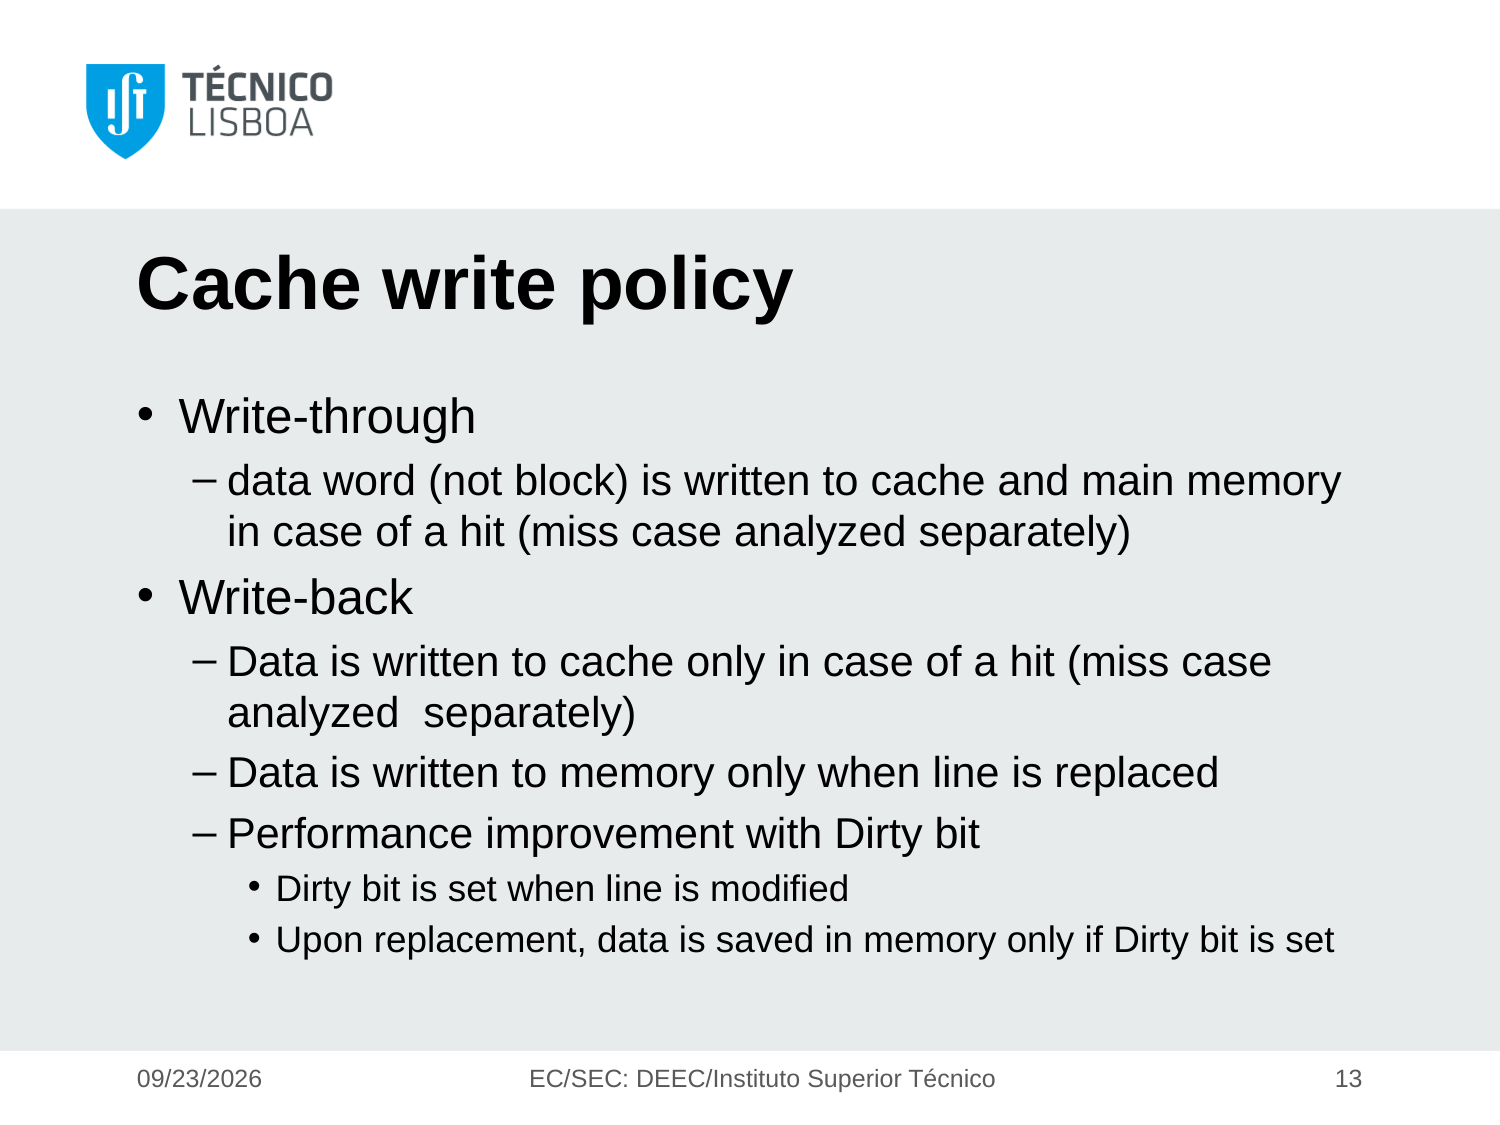

# Cache write policy
Write-through
data word (not block) is written to cache and main memory in case of a hit (miss case analyzed separately)
Write-back
Data is written to cache only in case of a hit (miss case analyzed separately)
Data is written to memory only when line is replaced
Performance improvement with Dirty bit
Dirty bit is set when line is modified
Upon replacement, data is saved in memory only if Dirty bit is set
EC/SEC: DEEC/Instituto Superior Técnico